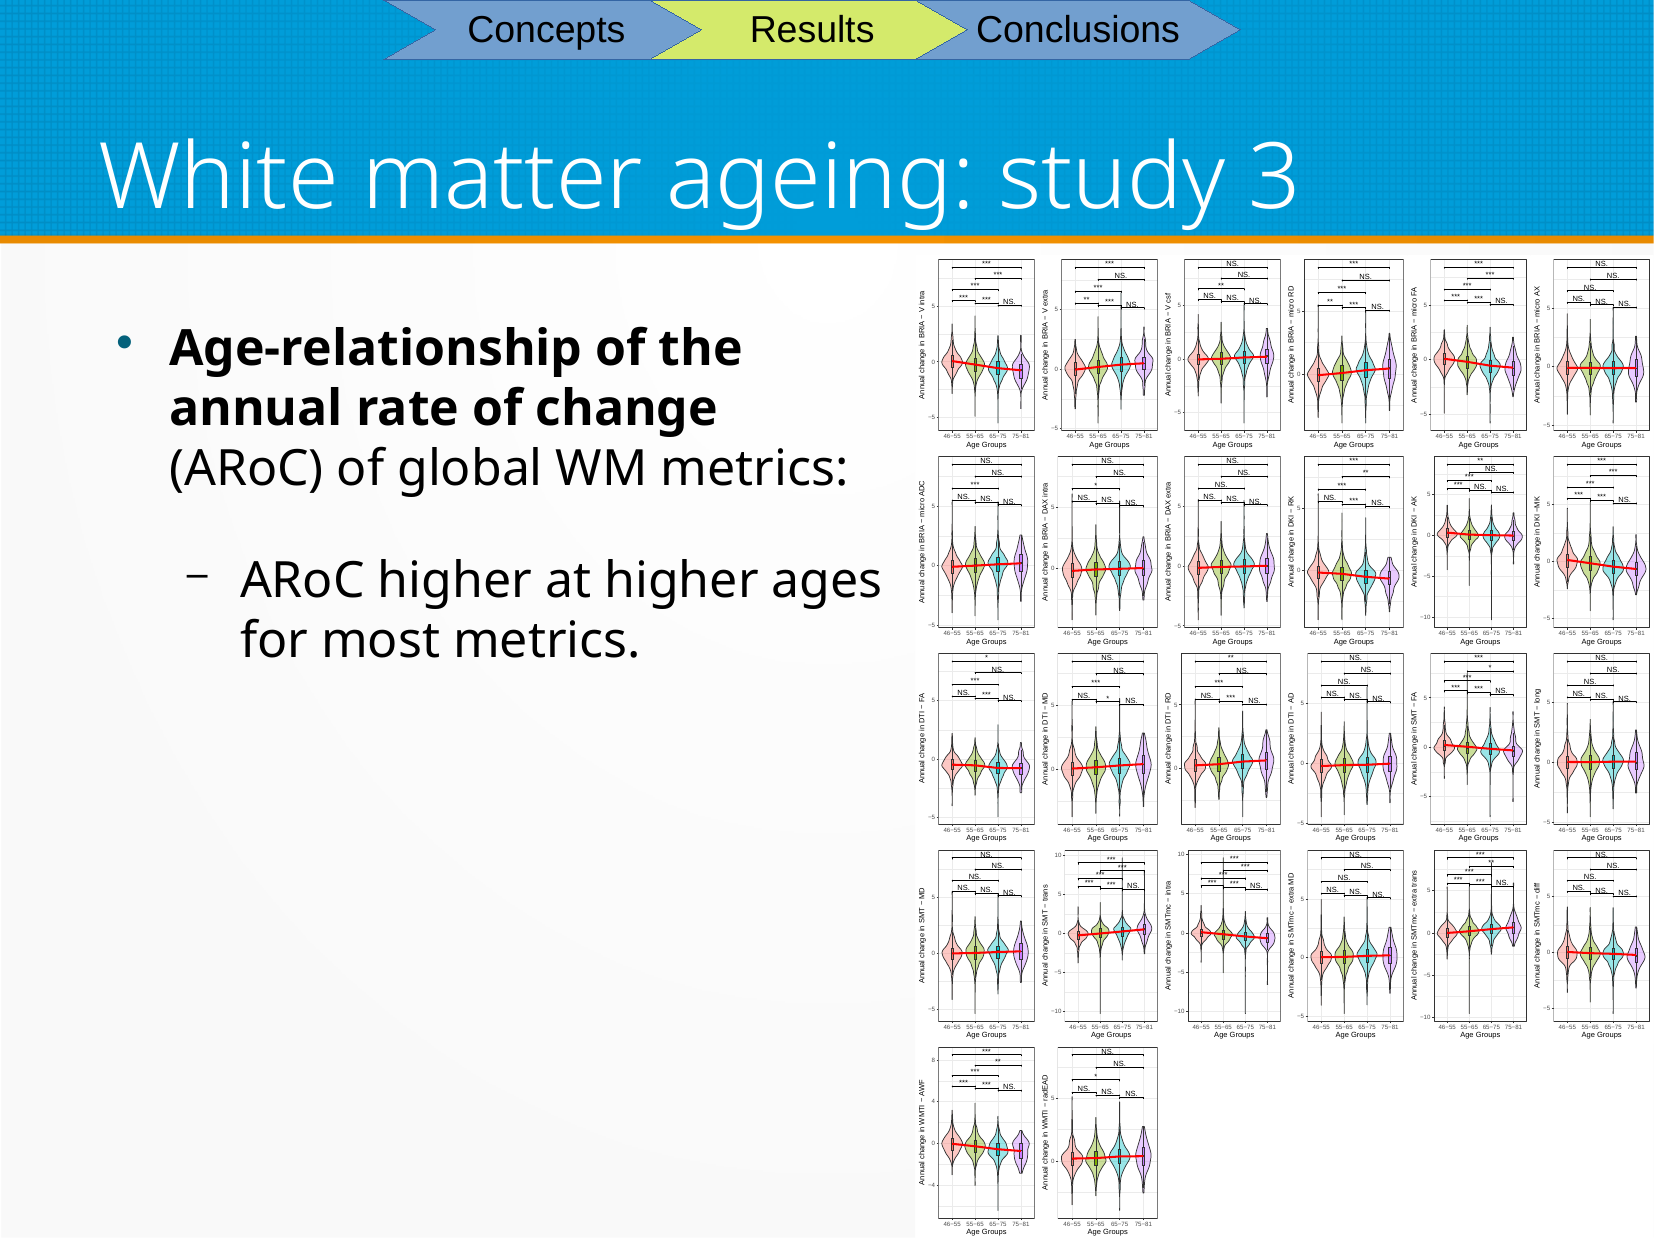

Concepts
Results
Conclusions
# White matter ageing: study 3
Age-relationship of the annual rate of change (ARoC) of global WM metrics:
ARoC higher at higher ages for most metrics.